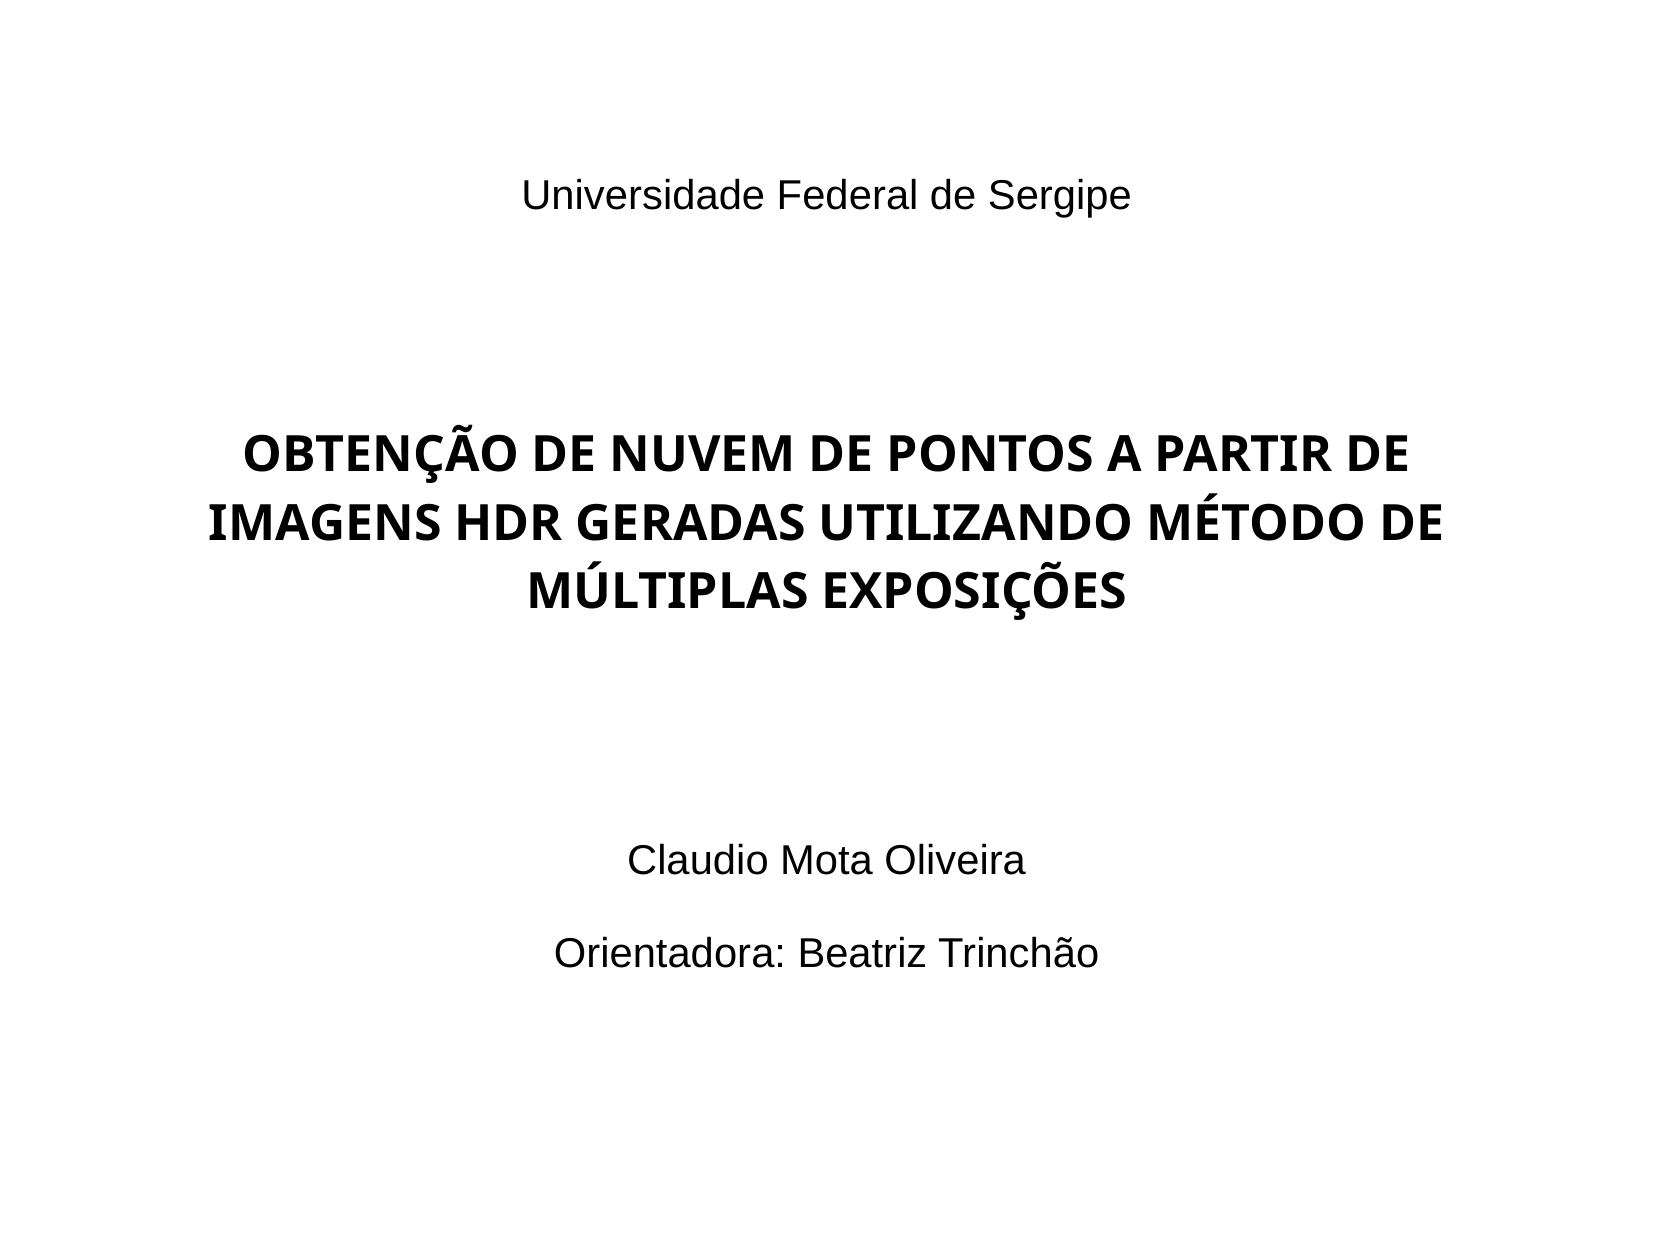

Universidade Federal de Sergipe
# OBTENÇÃO DE NUVEM DE PONTOS A PARTIR DE IMAGENS HDR GERADAS UTILIZANDO MÉTODO DE MÚLTIPLAS EXPOSIÇÕES
Claudio Mota Oliveira
Orientadora: Beatriz Trinchão